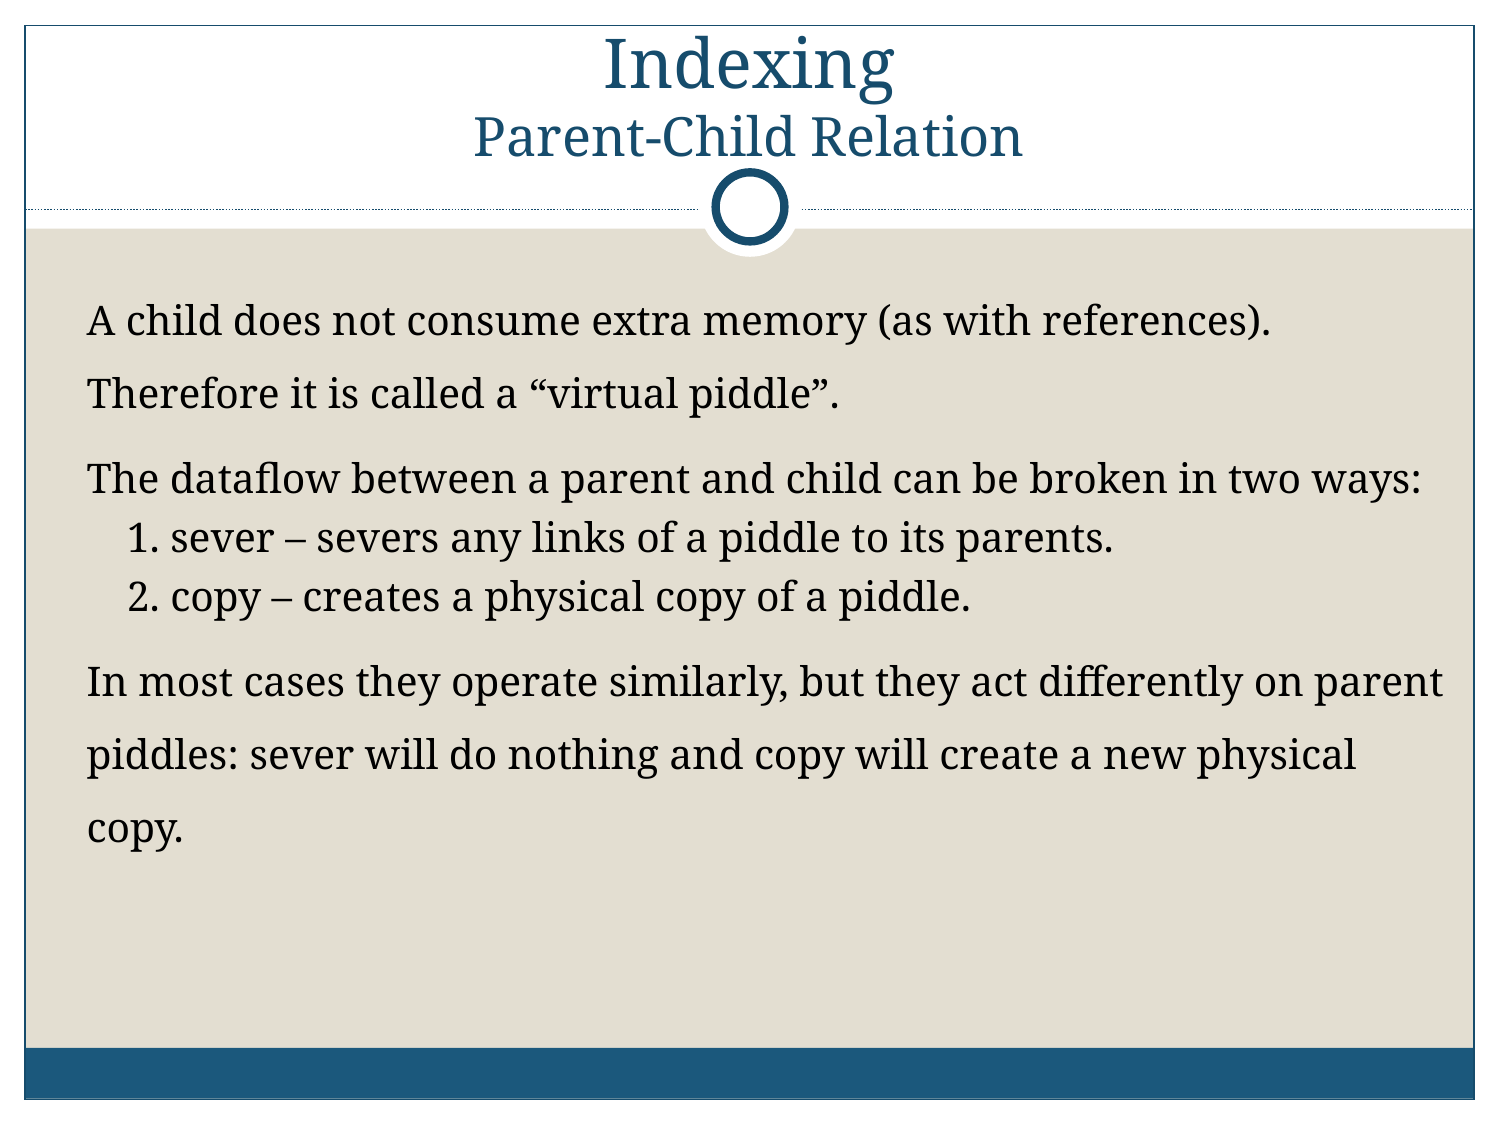

Indexing
Parent-Child Relation
# A child does not consume extra memory (as with references). Therefore it is called a “virtual piddle”.
The dataflow between a parent and child can be broken in two ways:
1. sever – severs any links of a piddle to its parents.
2. copy – creates a physical copy of a piddle.
In most cases they operate similarly, but they act differently on parent piddles: sever will do nothing and copy will create a new physical copy.